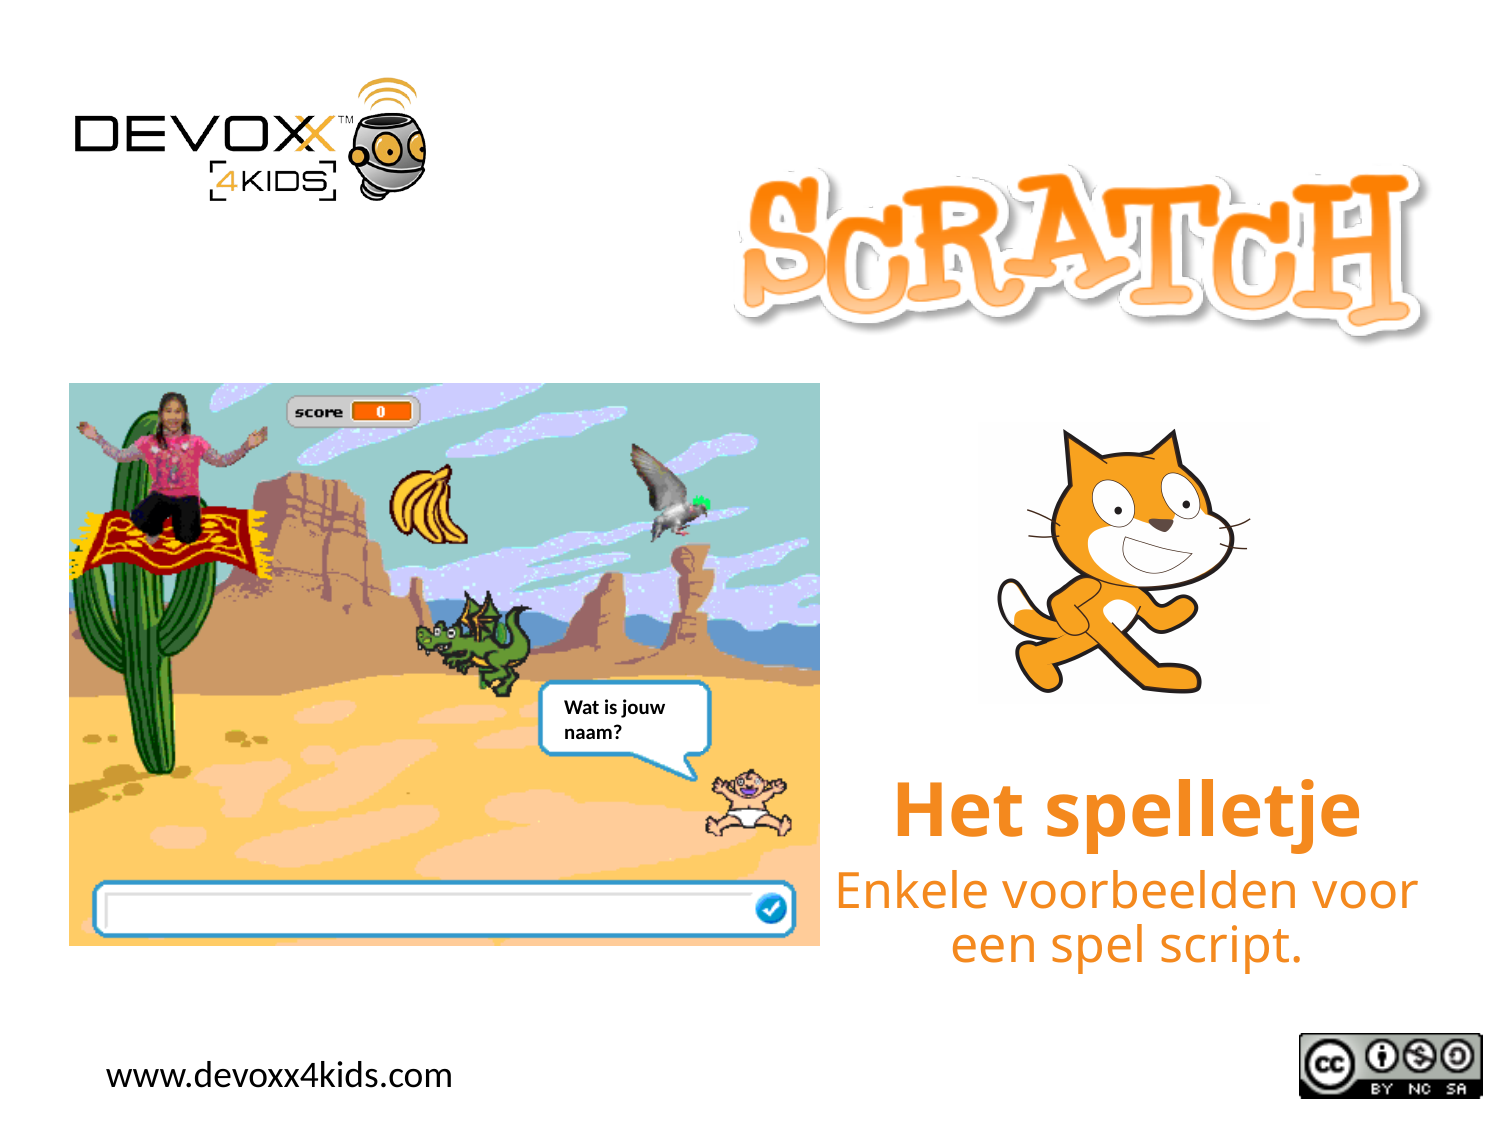

Wat is jouw naam?
Het spelletje
Enkele voorbeelden voor een spel script.